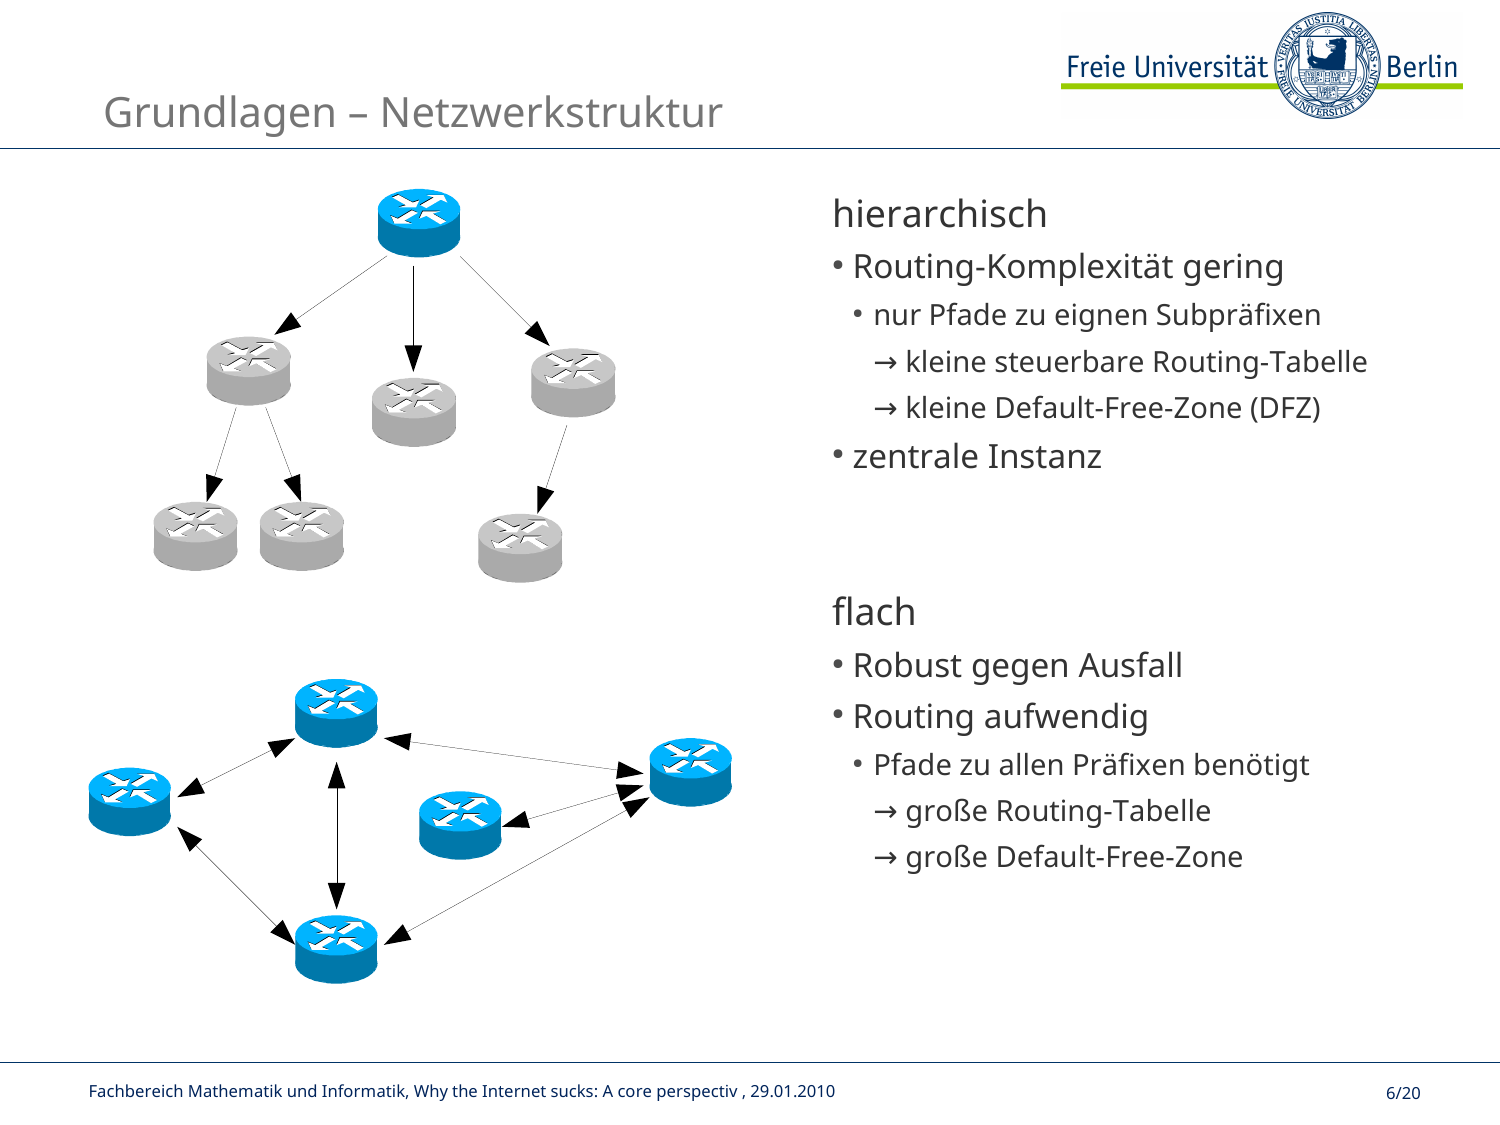

# Grundlagen – Netzwerkstruktur
hierarchisch
Routing-Komplexität gering
nur Pfade zu eignen Subpräfixen
→ kleine steuerbare Routing-Tabelle
→ kleine Default-Free-Zone (DFZ)
zentrale Instanz
flach
Robust gegen Ausfall
Routing aufwendig
Pfade zu allen Präfixen benötigt
→ große Routing-Tabelle
→ große Default-Free-Zone
Freie Universität Berlin